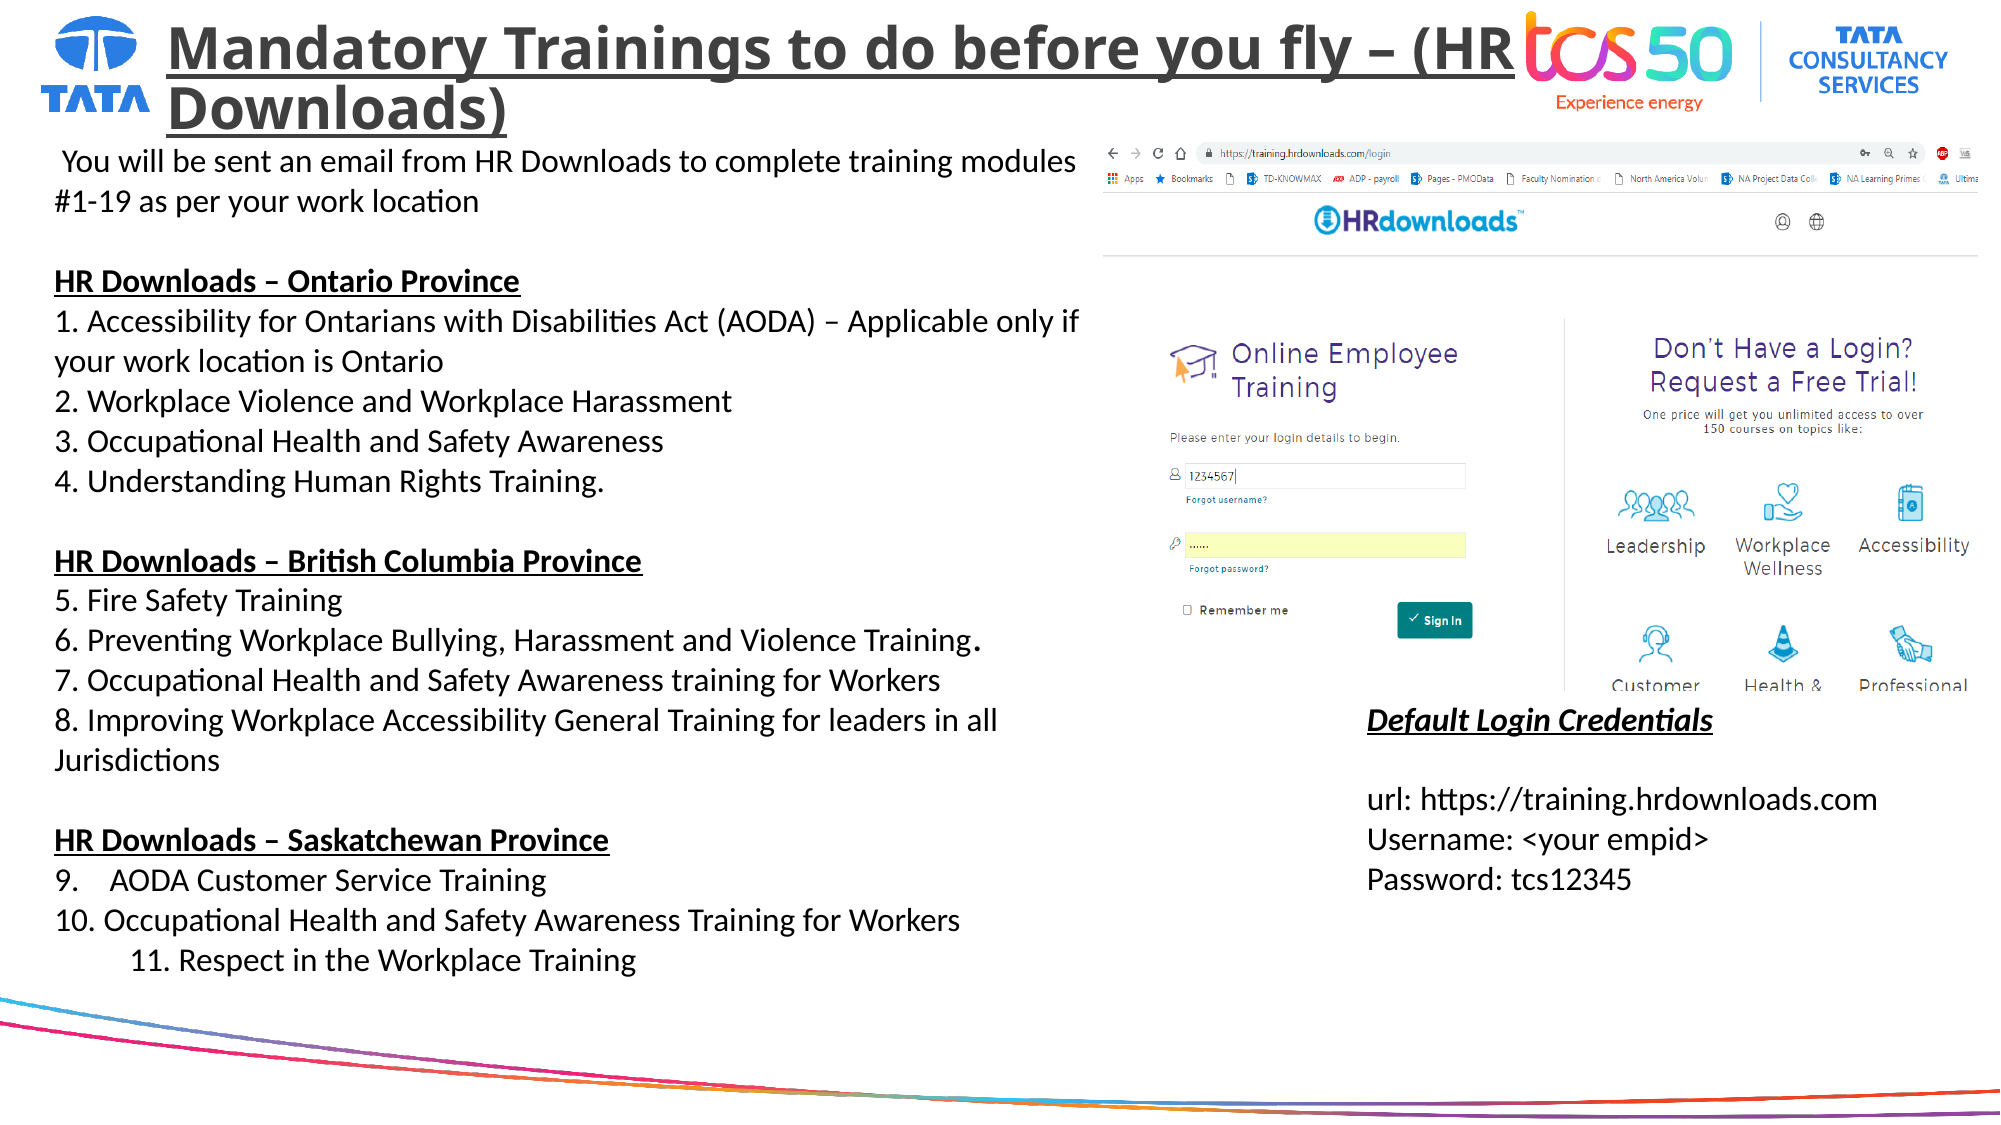

# Mandatory Trainings to do before you fly – (HR Downloads)
 You will be sent an email from HR Downloads to complete training modules #1-19 as per your work location
HR Downloads – Ontario Province
1. Accessibility for Ontarians with Disabilities Act (AODA) – Applicable only if your work location is Ontario
2. Workplace Violence and Workplace Harassment
3. Occupational Health and Safety Awareness
4. Understanding Human Rights Training.
HR Downloads – British Columbia Province
5. Fire Safety Training
6. Preventing Workplace Bullying, Harassment and Violence Training.
7. Occupational Health and Safety Awareness training for Workers
8. Improving Workplace Accessibility General Training for leaders in all Jurisdictions
HR Downloads – Saskatchewan Province
9. AODA Customer Service Training
10. Occupational Health and Safety Awareness Training for Workers
 11. Respect in the Workplace Training
Default Login Credentials
url: https://training.hrdownloads.com
Username: <your empid>
Password: tcs12345